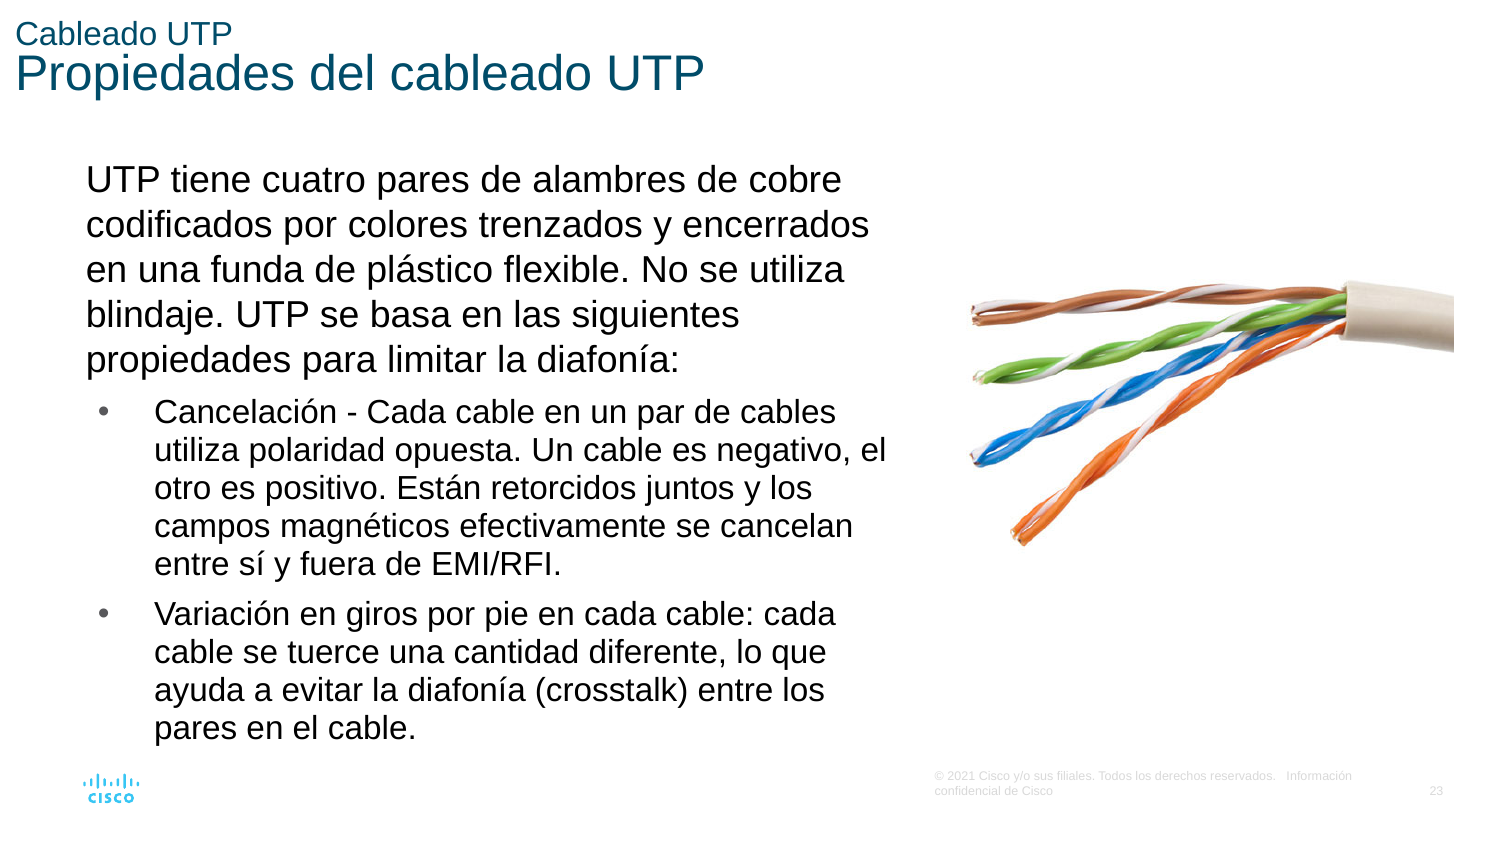

# Cableado UTP Propiedades del cableado UTP
UTP tiene cuatro pares de alambres de cobre codificados por colores trenzados y encerrados en una funda de plástico flexible. No se utiliza blindaje. UTP se basa en las siguientes propiedades para limitar la diafonía:
Cancelación - Cada cable en un par de cables utiliza polaridad opuesta. Un cable es negativo, el otro es positivo. Están retorcidos juntos y los campos magnéticos efectivamente se cancelan entre sí y fuera de EMI/RFI.
Variación en giros por pie en cada cable: cada cable se tuerce una cantidad diferente, lo que ayuda a evitar la diafonía (crosstalk) entre los pares en el cable.